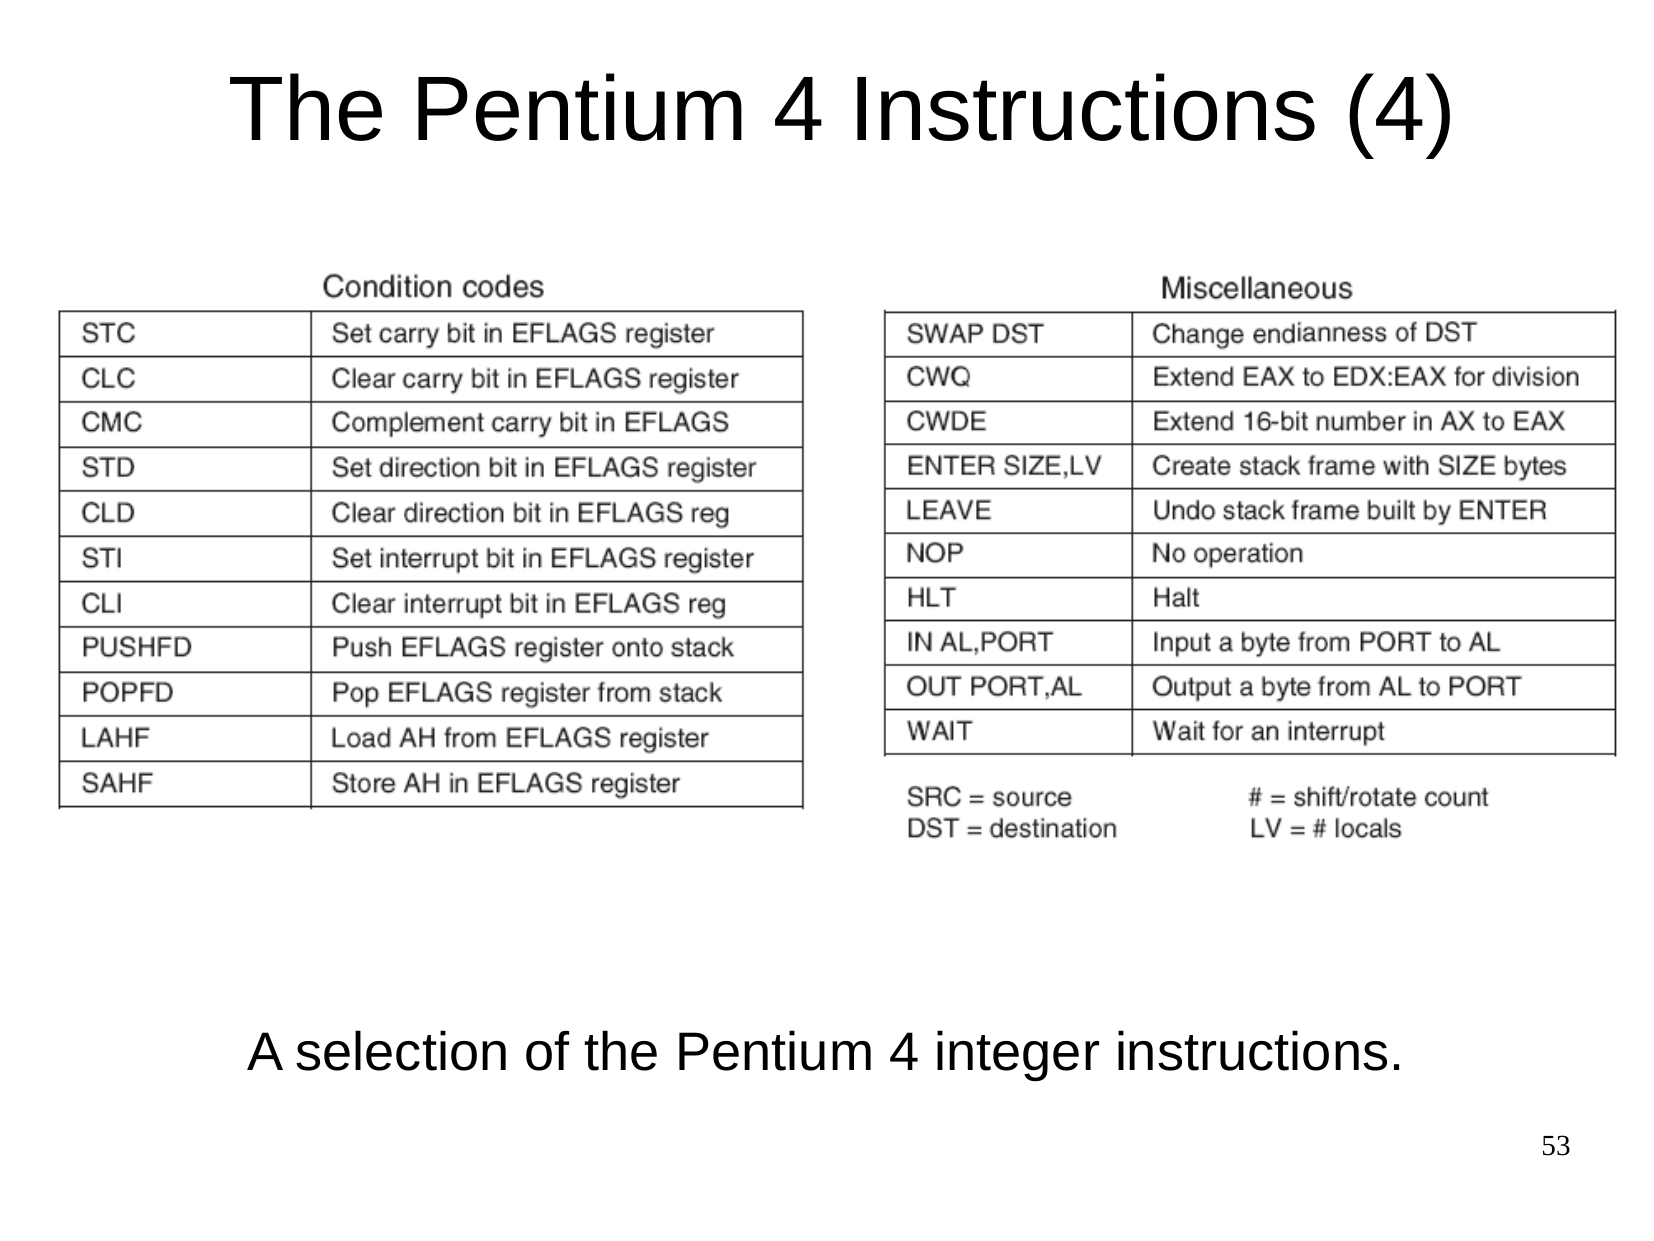

# The Pentium 4 Instructions (4)
A selection of the Pentium 4 integer instructions.
53